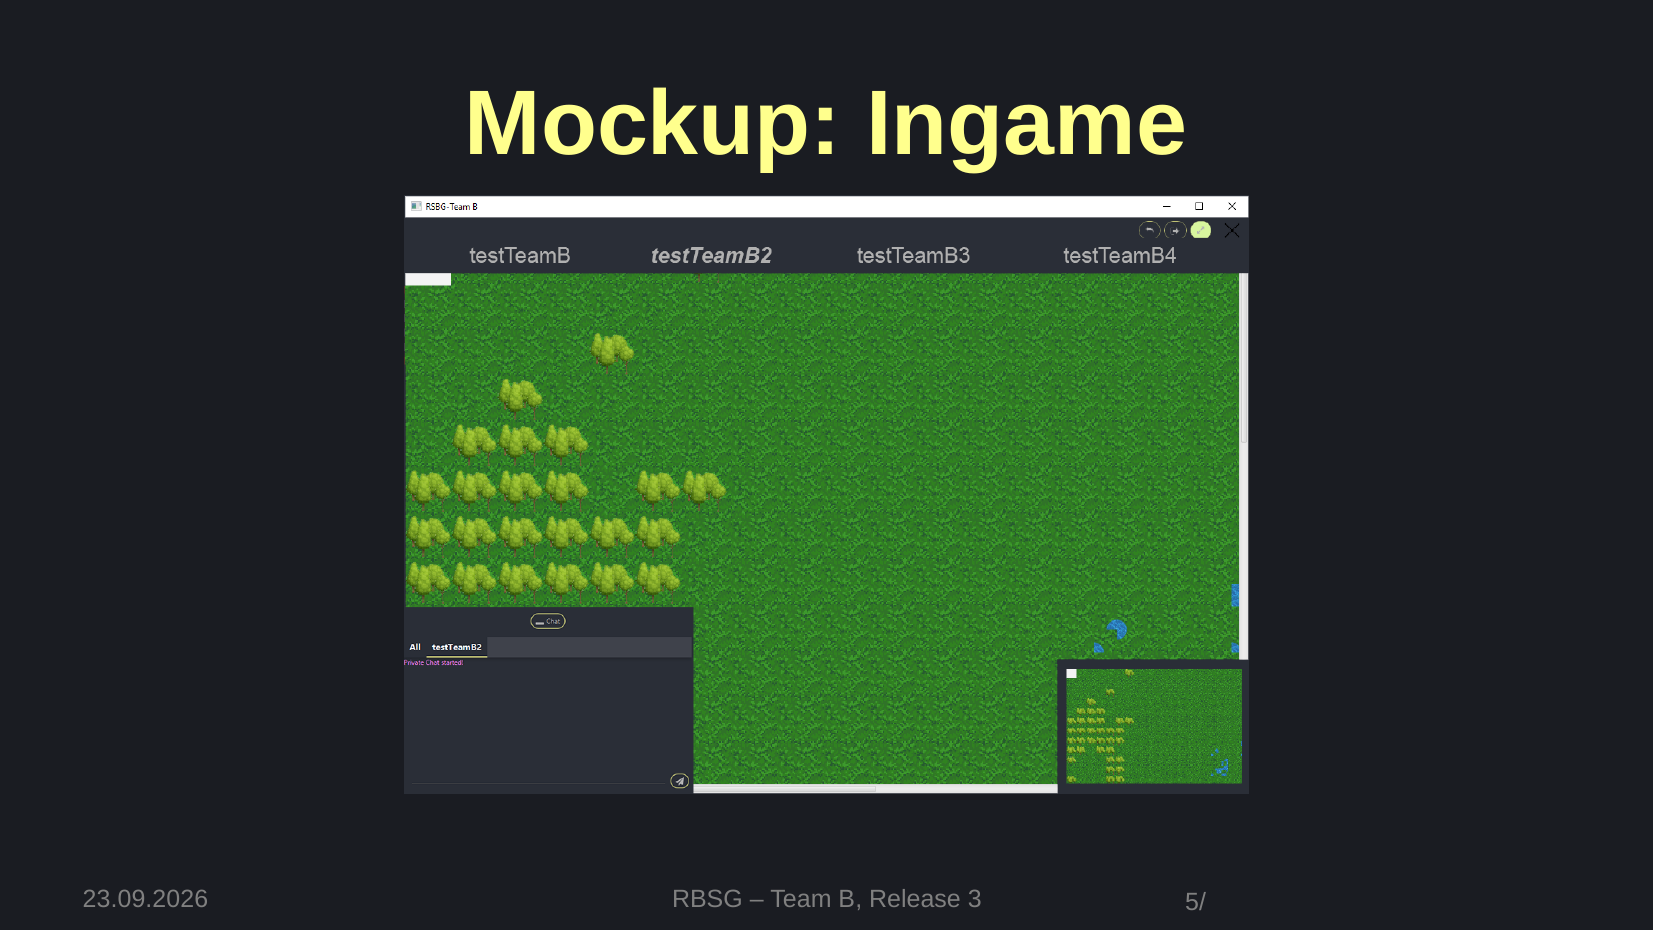

# Mockup: Ingame
RBSG – Team B, Release 3
1/